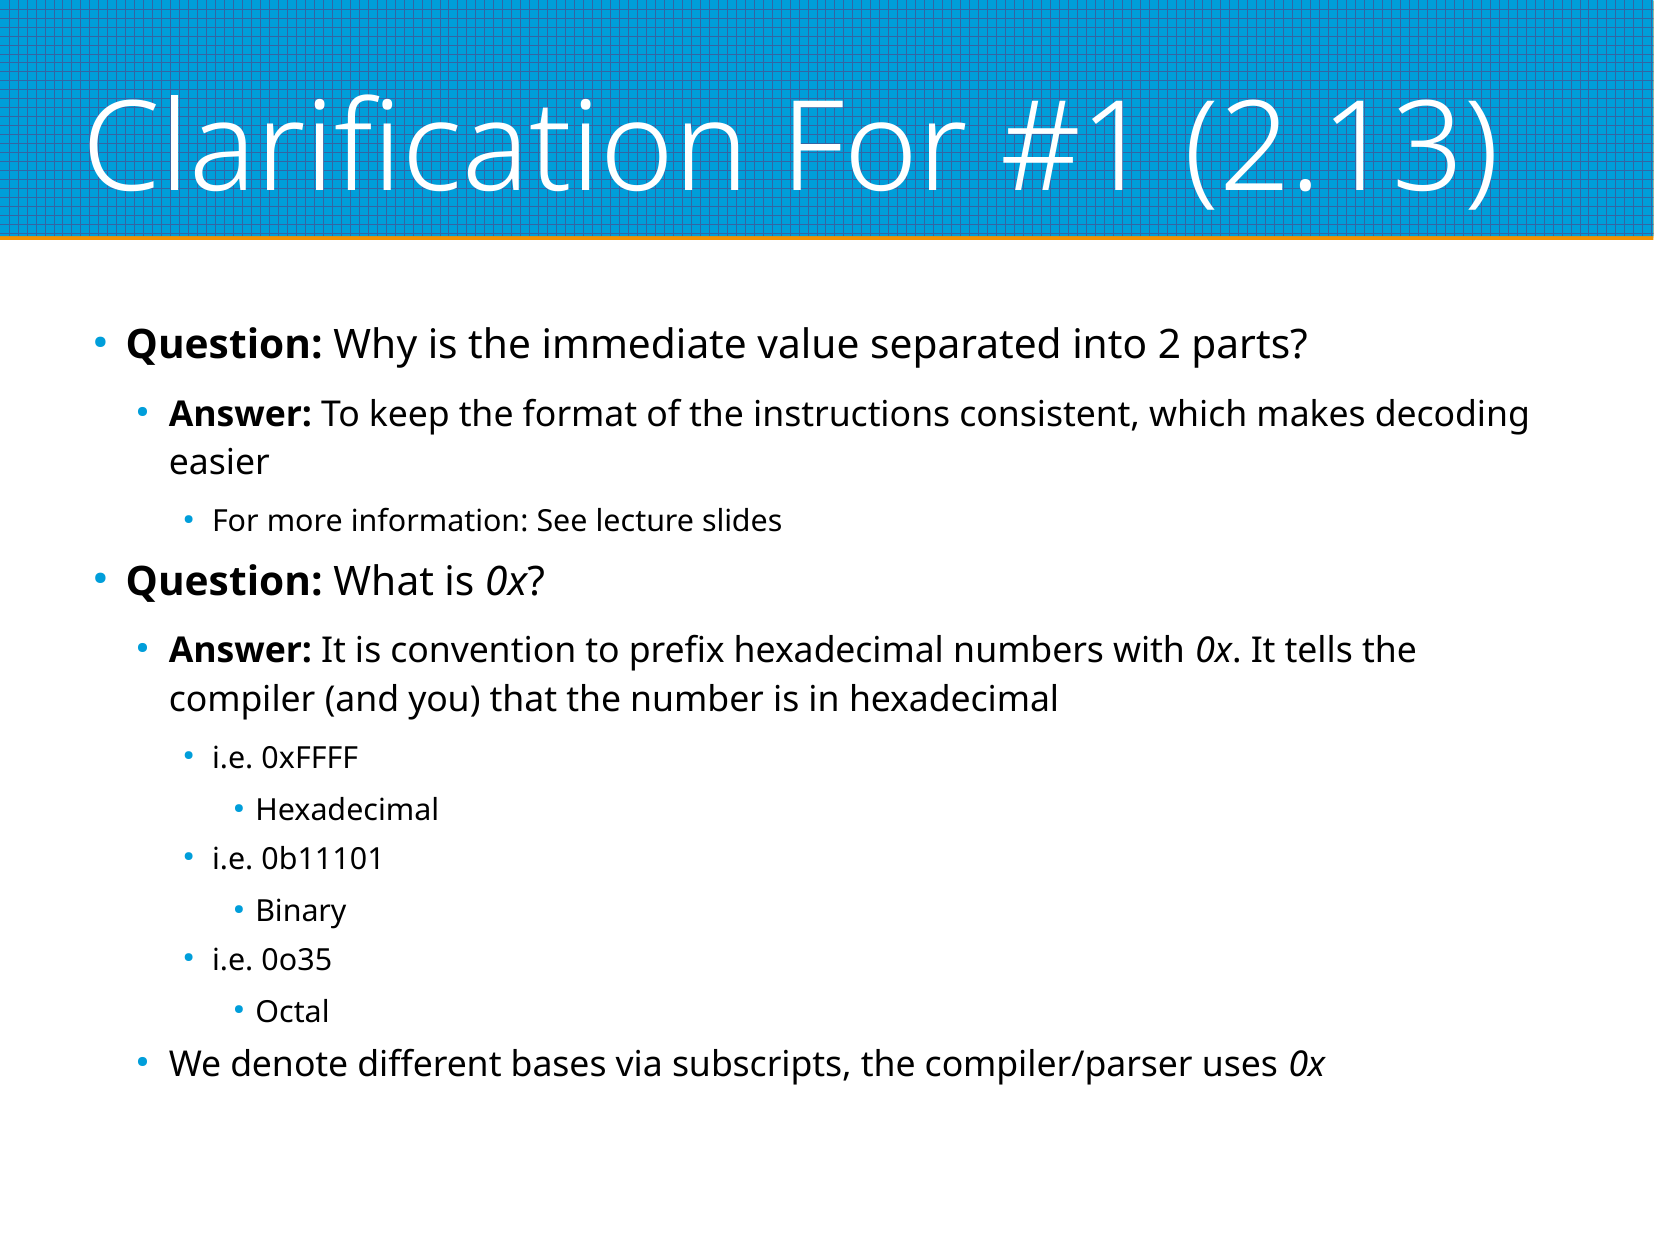

# Clarification For #1 (2.13)
Question: Why is the immediate value separated into 2 parts?
Answer: To keep the format of the instructions consistent, which makes decoding easier
For more information: See lecture slides
Question: What is 0x?
Answer: It is convention to prefix hexadecimal numbers with 0x. It tells the compiler (and you) that the number is in hexadecimal
i.e. 0xFFFF
Hexadecimal
i.e. 0b11101
Binary
i.e. 0o35
Octal
We denote different bases via subscripts, the compiler/parser uses 0x